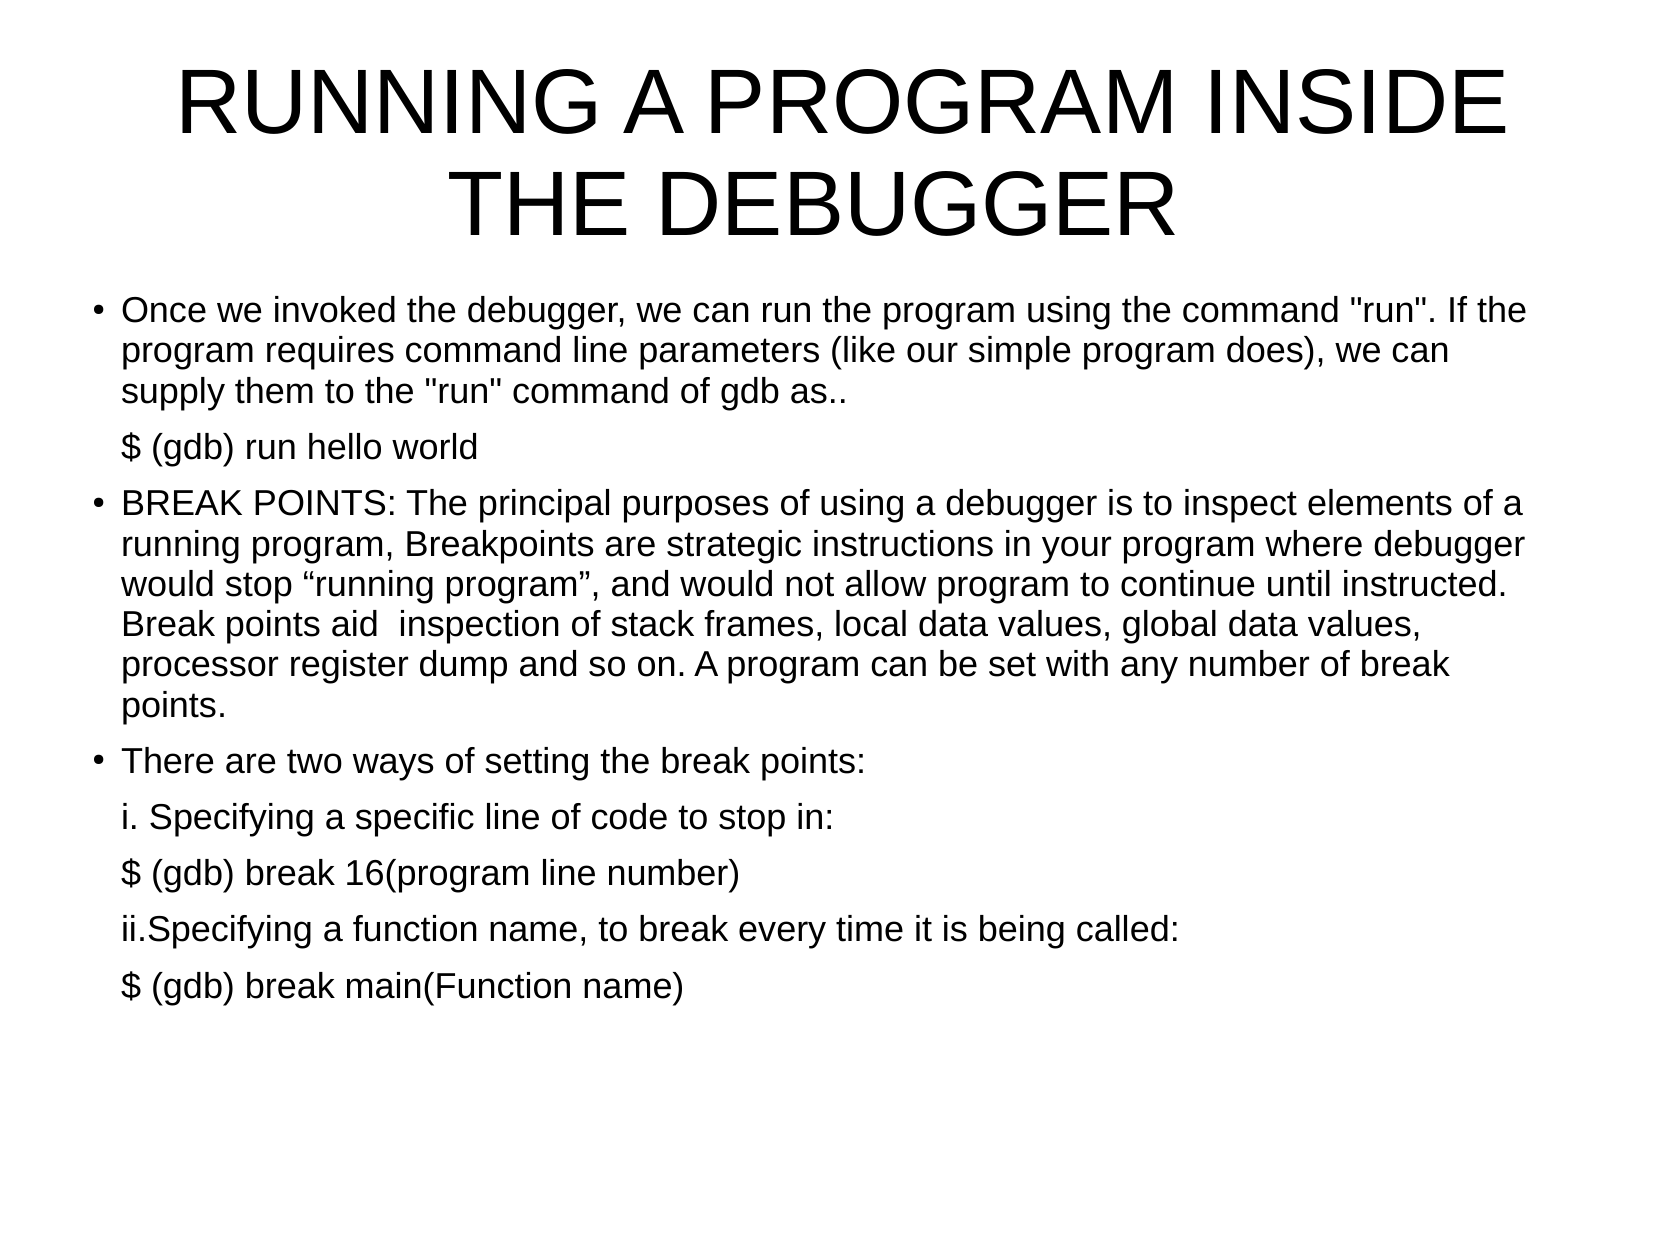

# RUNNING A PROGRAM INSIDE THE DEBUGGER
Once we invoked the debugger, we can run the program using the command "run". If the program requires command line parameters (like our simple program does), we can supply them to the "run" command of gdb as..
$ (gdb) run hello world
BREAK POINTS: The principal purposes of using a debugger is to inspect elements of a running program, Breakpoints are strategic instructions in your program where debugger would stop “running program”, and would not allow program to continue until instructed. Break points aid inspection of stack frames, local data values, global data values, processor register dump and so on. A program can be set with any number of break points.
There are two ways of setting the break points:
i. Specifying a specific line of code to stop in:
$ (gdb) break 16(program line number)
ii.Specifying a function name, to break every time it is being called:
$ (gdb) break main(Function name)